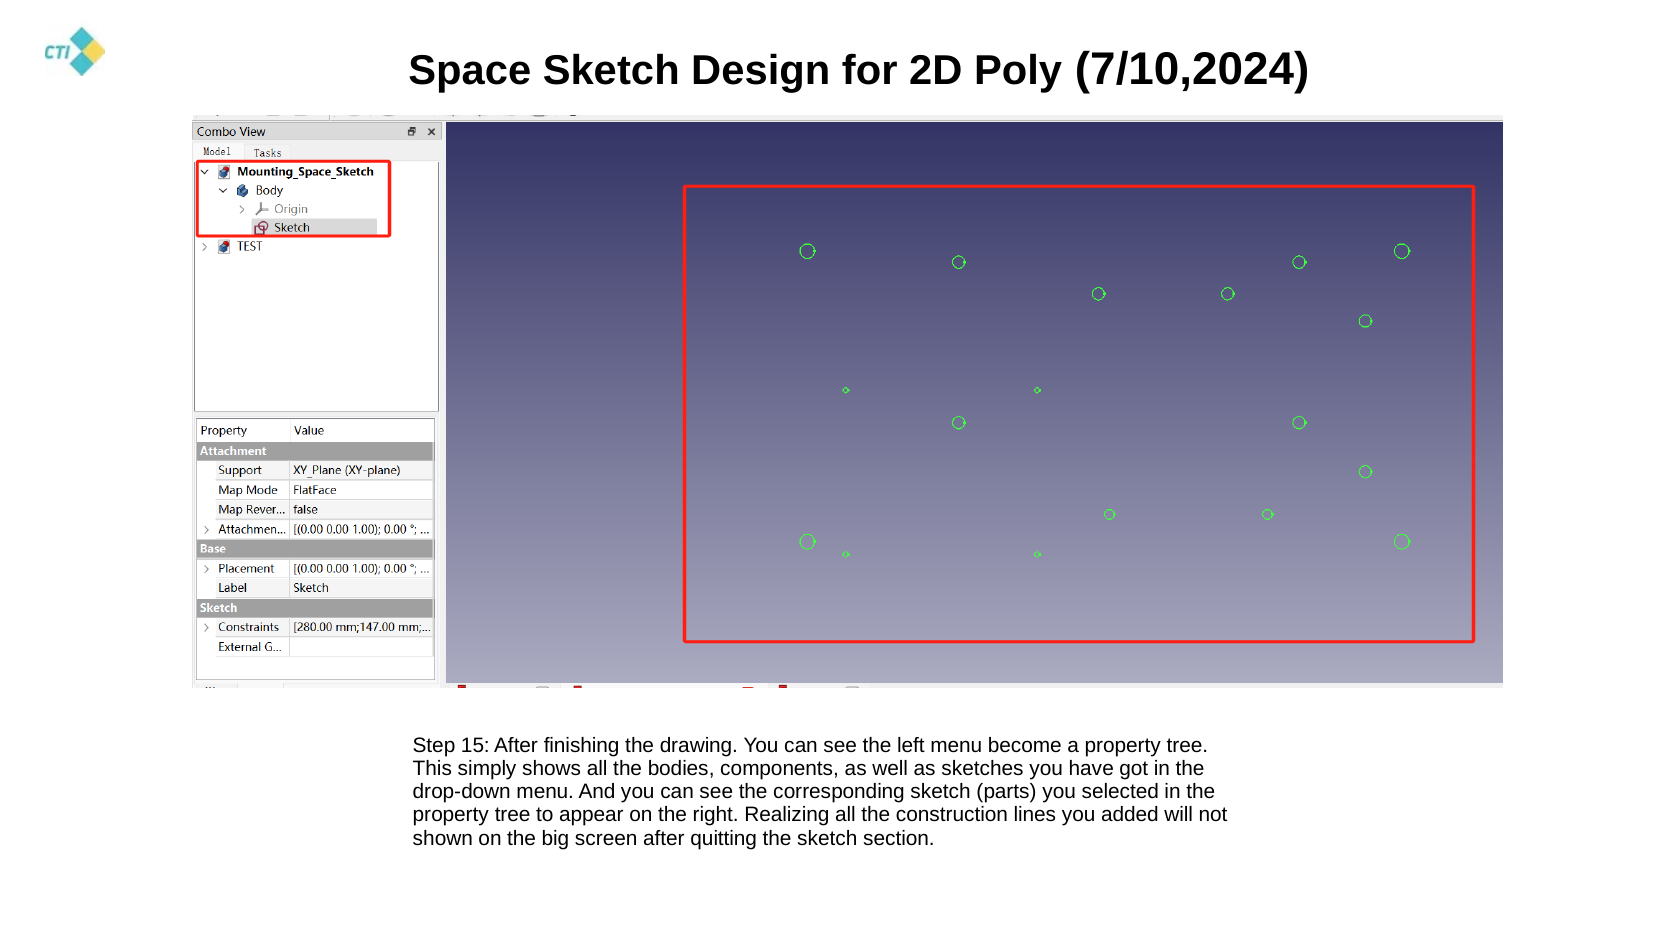

# Space Sketch Design for 2D Poly (7/10,2024)
New
New
Step 15: After finishing the drawing. You can see the left menu become a property tree. This simply shows all the bodies, components, as well as sketches you have got in the drop-down menu. And you can see the corresponding sketch (parts) you selected in the property tree to appear on the right. Realizing all the construction lines you added will not shown on the big screen after quitting the sketch section.